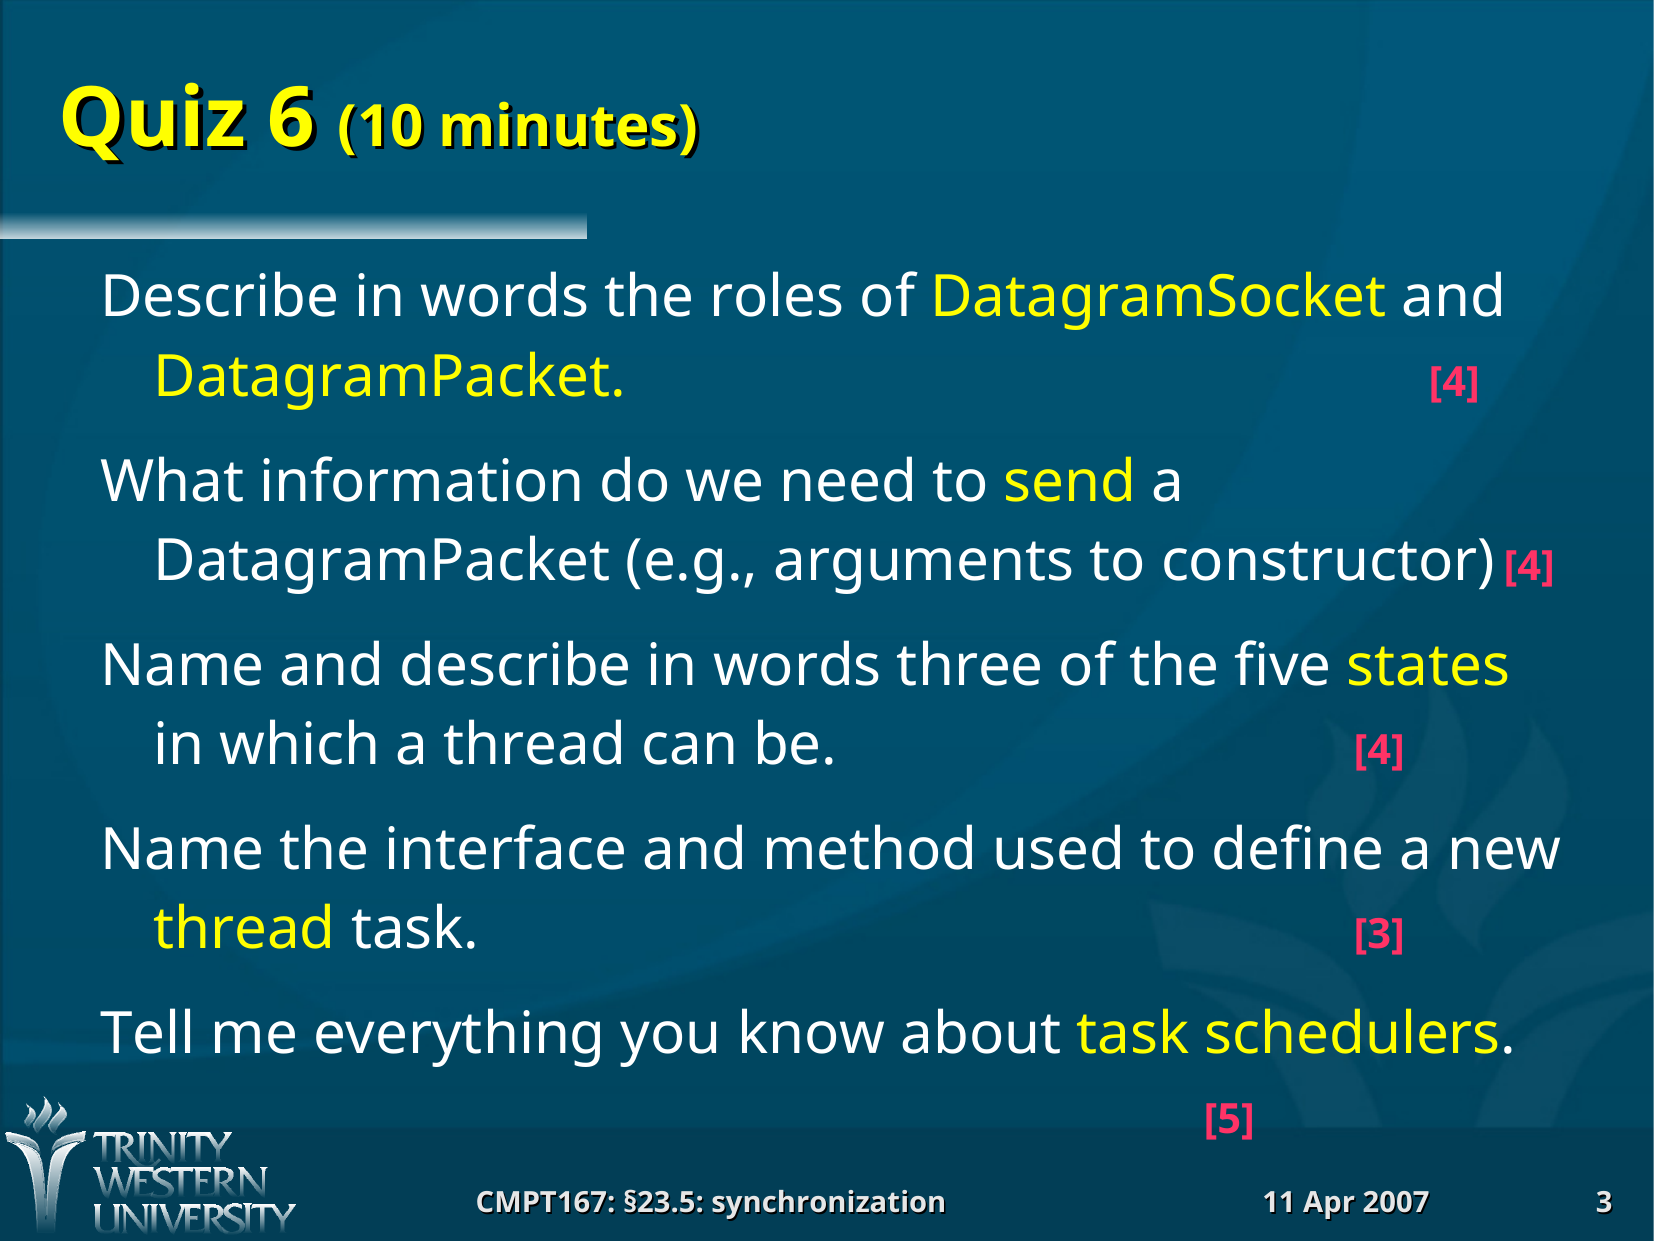

# Quiz 6 (10 minutes)
Describe in words the roles of DatagramSocket and DatagramPacket.											[4]
What information do we need to send a DatagramPacket (e.g., arguments to constructor)	[4]
Name and describe in words three of the five states in which a thread can be.							[4]
Name the interface and method used to define a new thread task.												[3]
Tell me everything you know about task schedulers.														[5]
CMPT167: §23.5: synchronization
11 Apr 2007
3